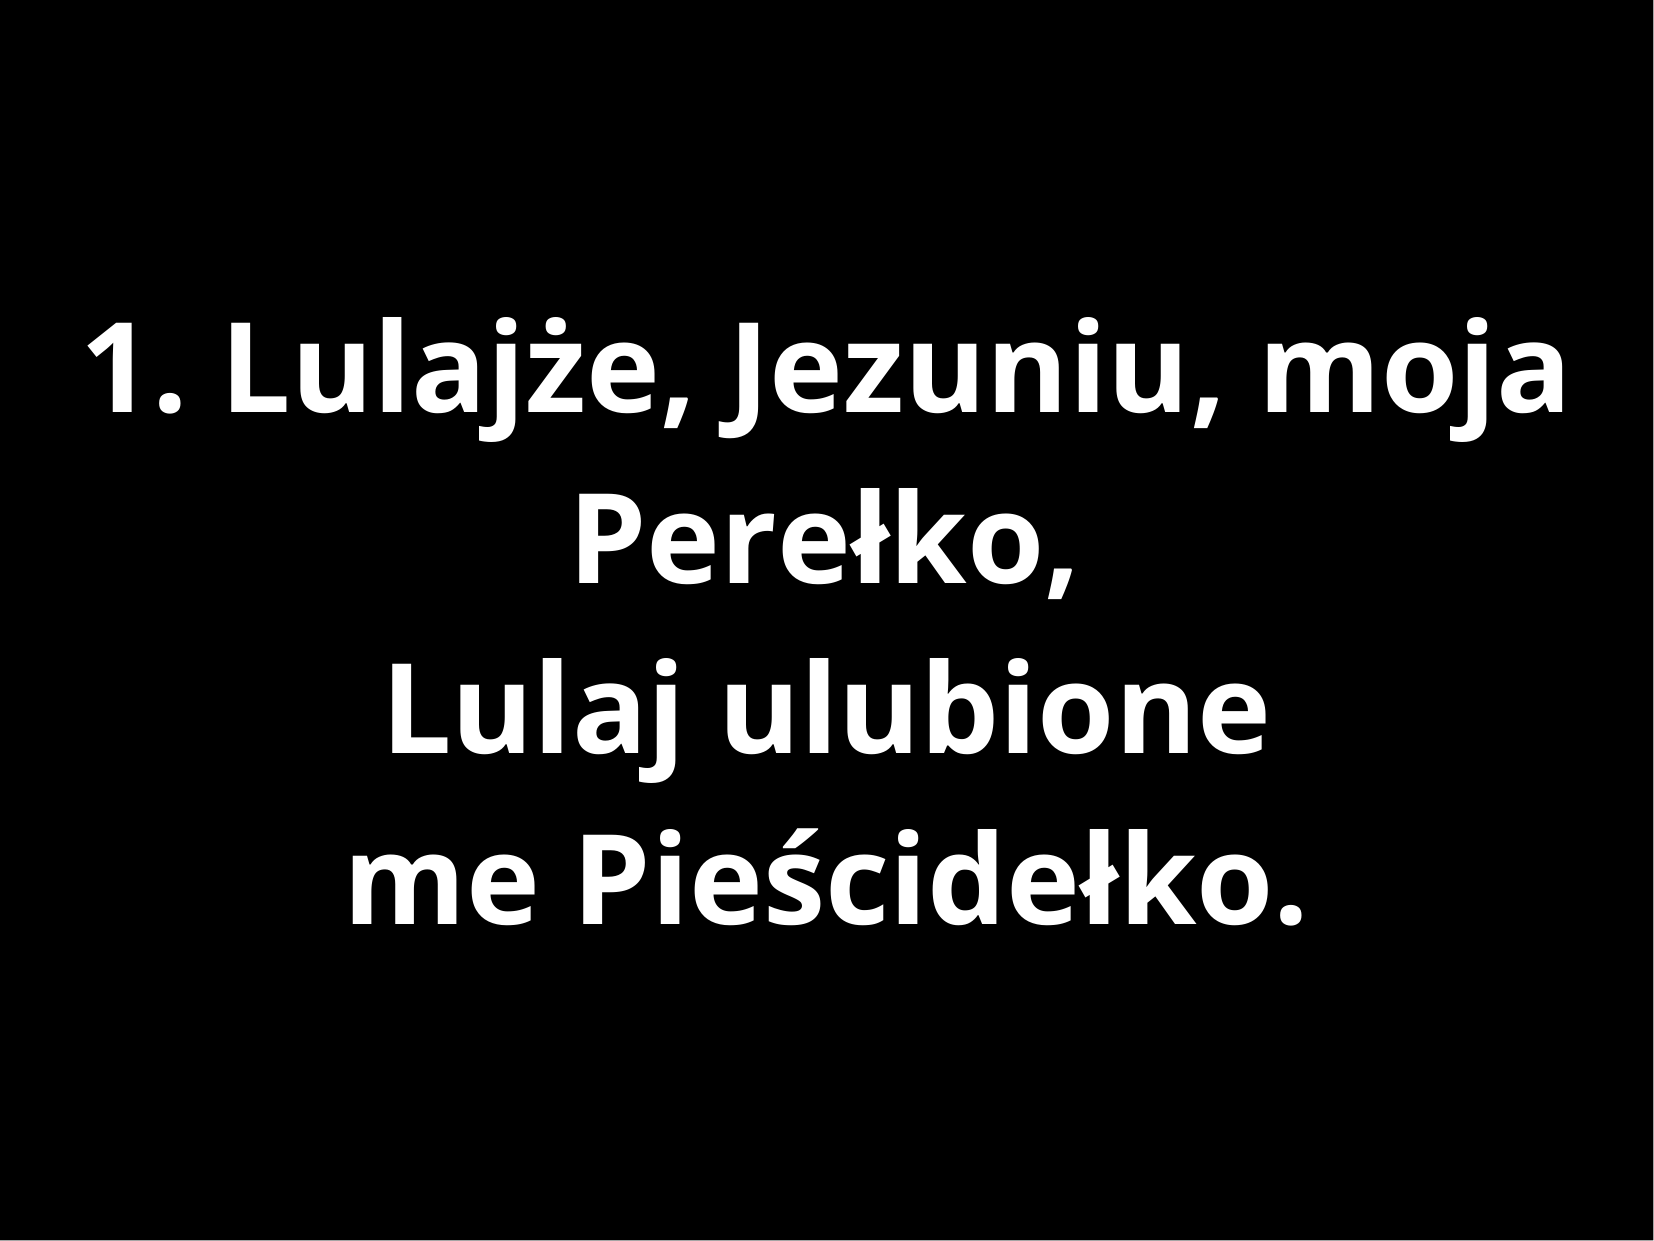

# 1. Lulajże, Jezuniu, moja Perełko, Lulaj ulubione me Pieścidełko.